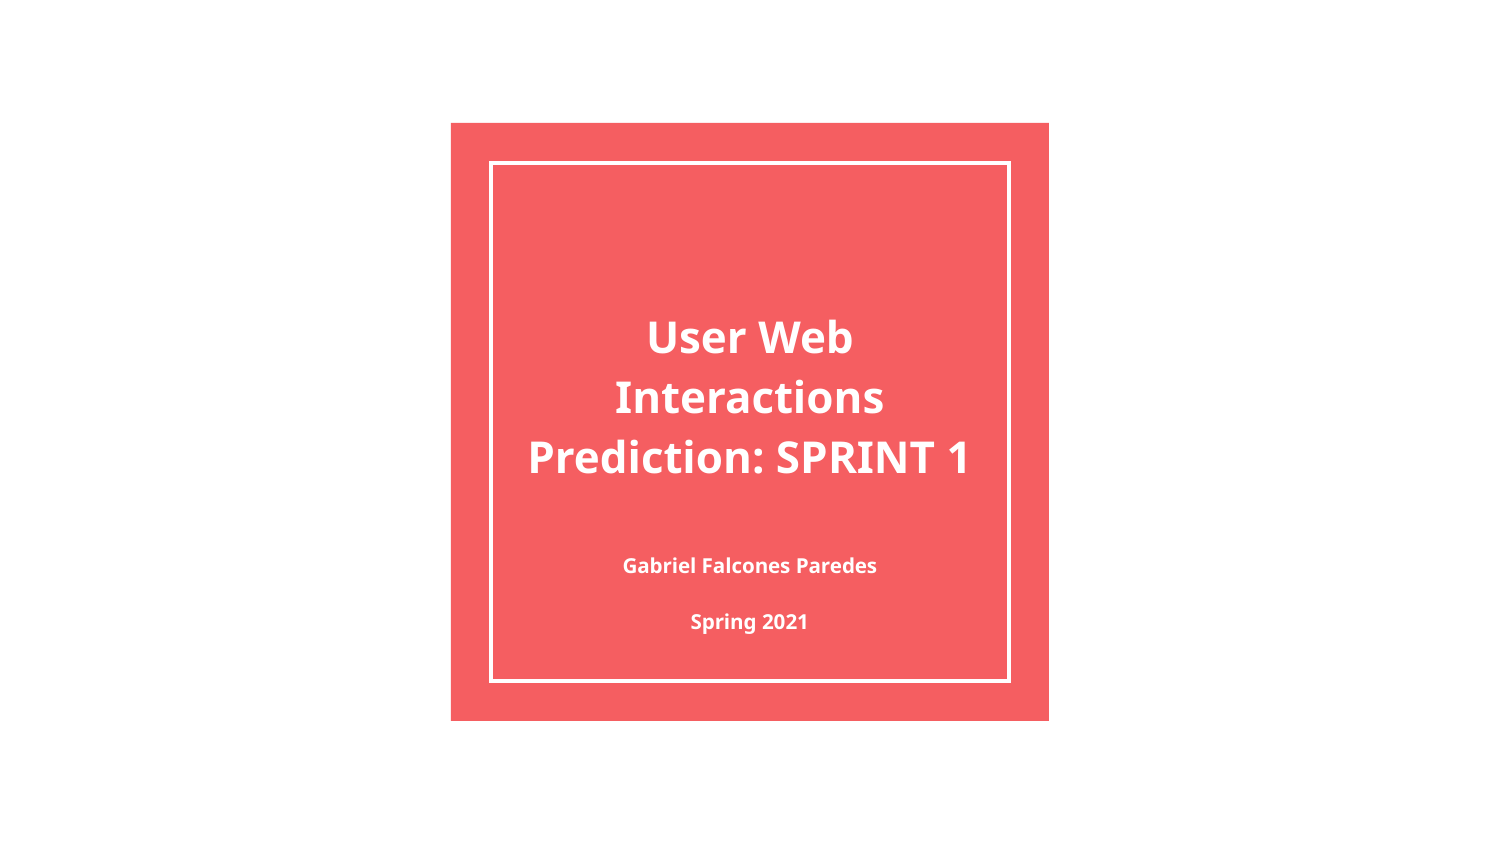

# User Web Interactions Prediction: SPRINT 1
Gabriel Falcones Paredes
Spring 2021